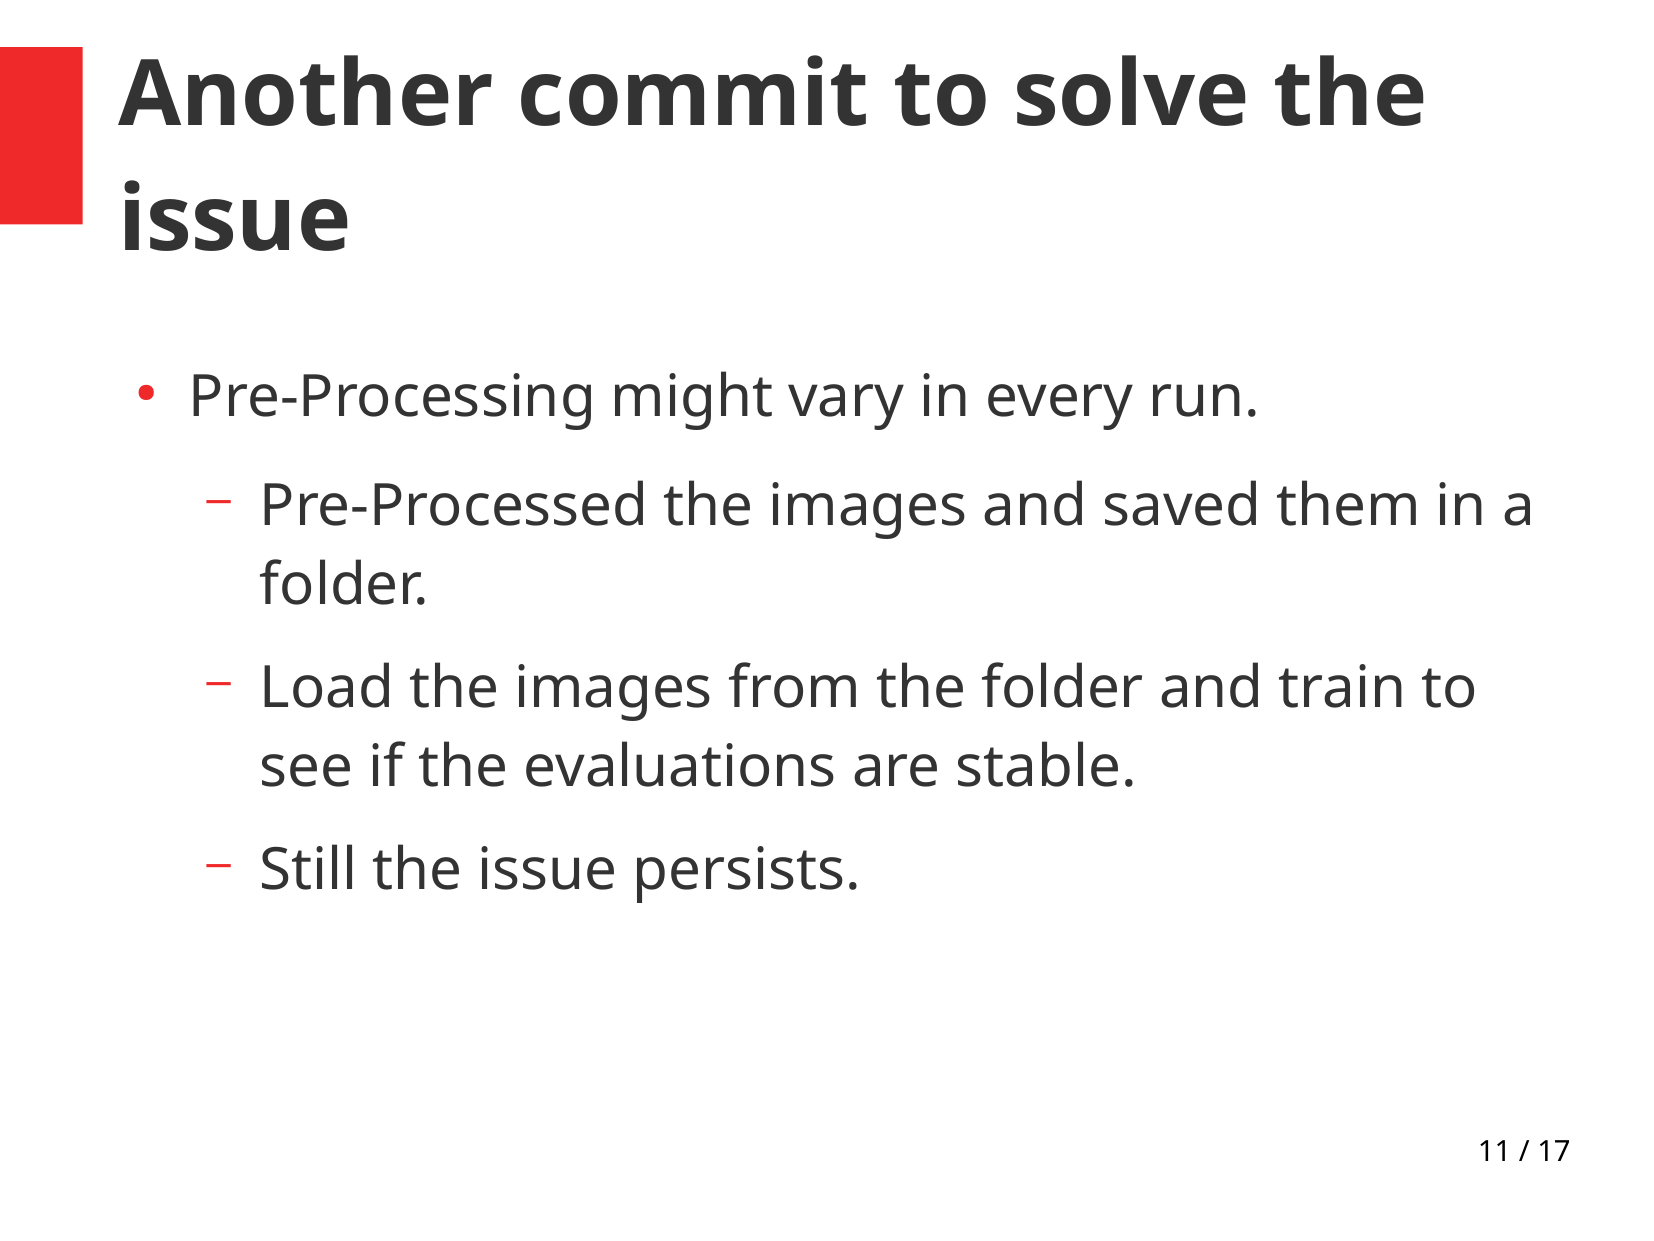

# Another commit to solve the issue
Pre-Processing might vary in every run.
Pre-Processed the images and saved them in a folder.
Load the images from the folder and train to see if the evaluations are stable.
Still the issue persists.
11